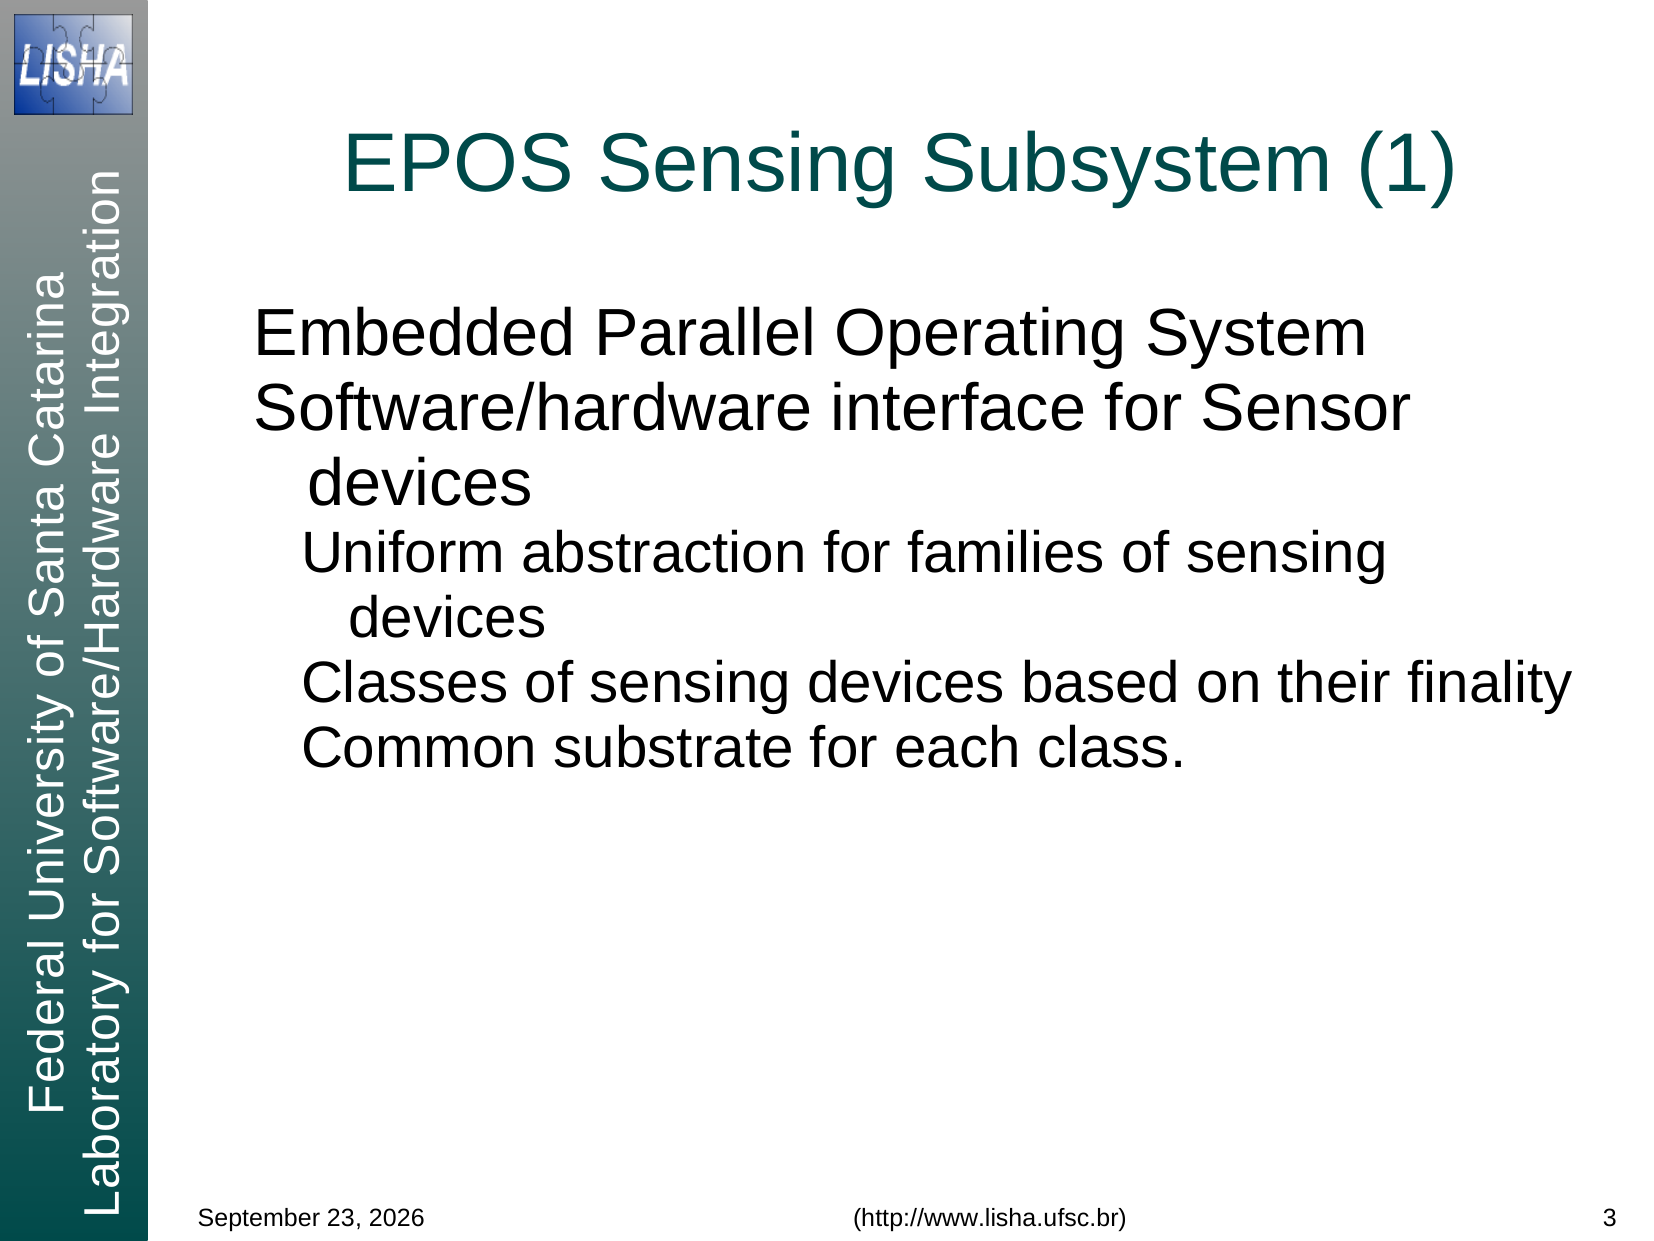

# EPOS Sensing Subsystem (1)
Embedded Parallel Operating System
Software/hardware interface for Sensor devices
Uniform abstraction for families of sensing devices
Classes of sensing devices based on their finality
Common substrate for each class.